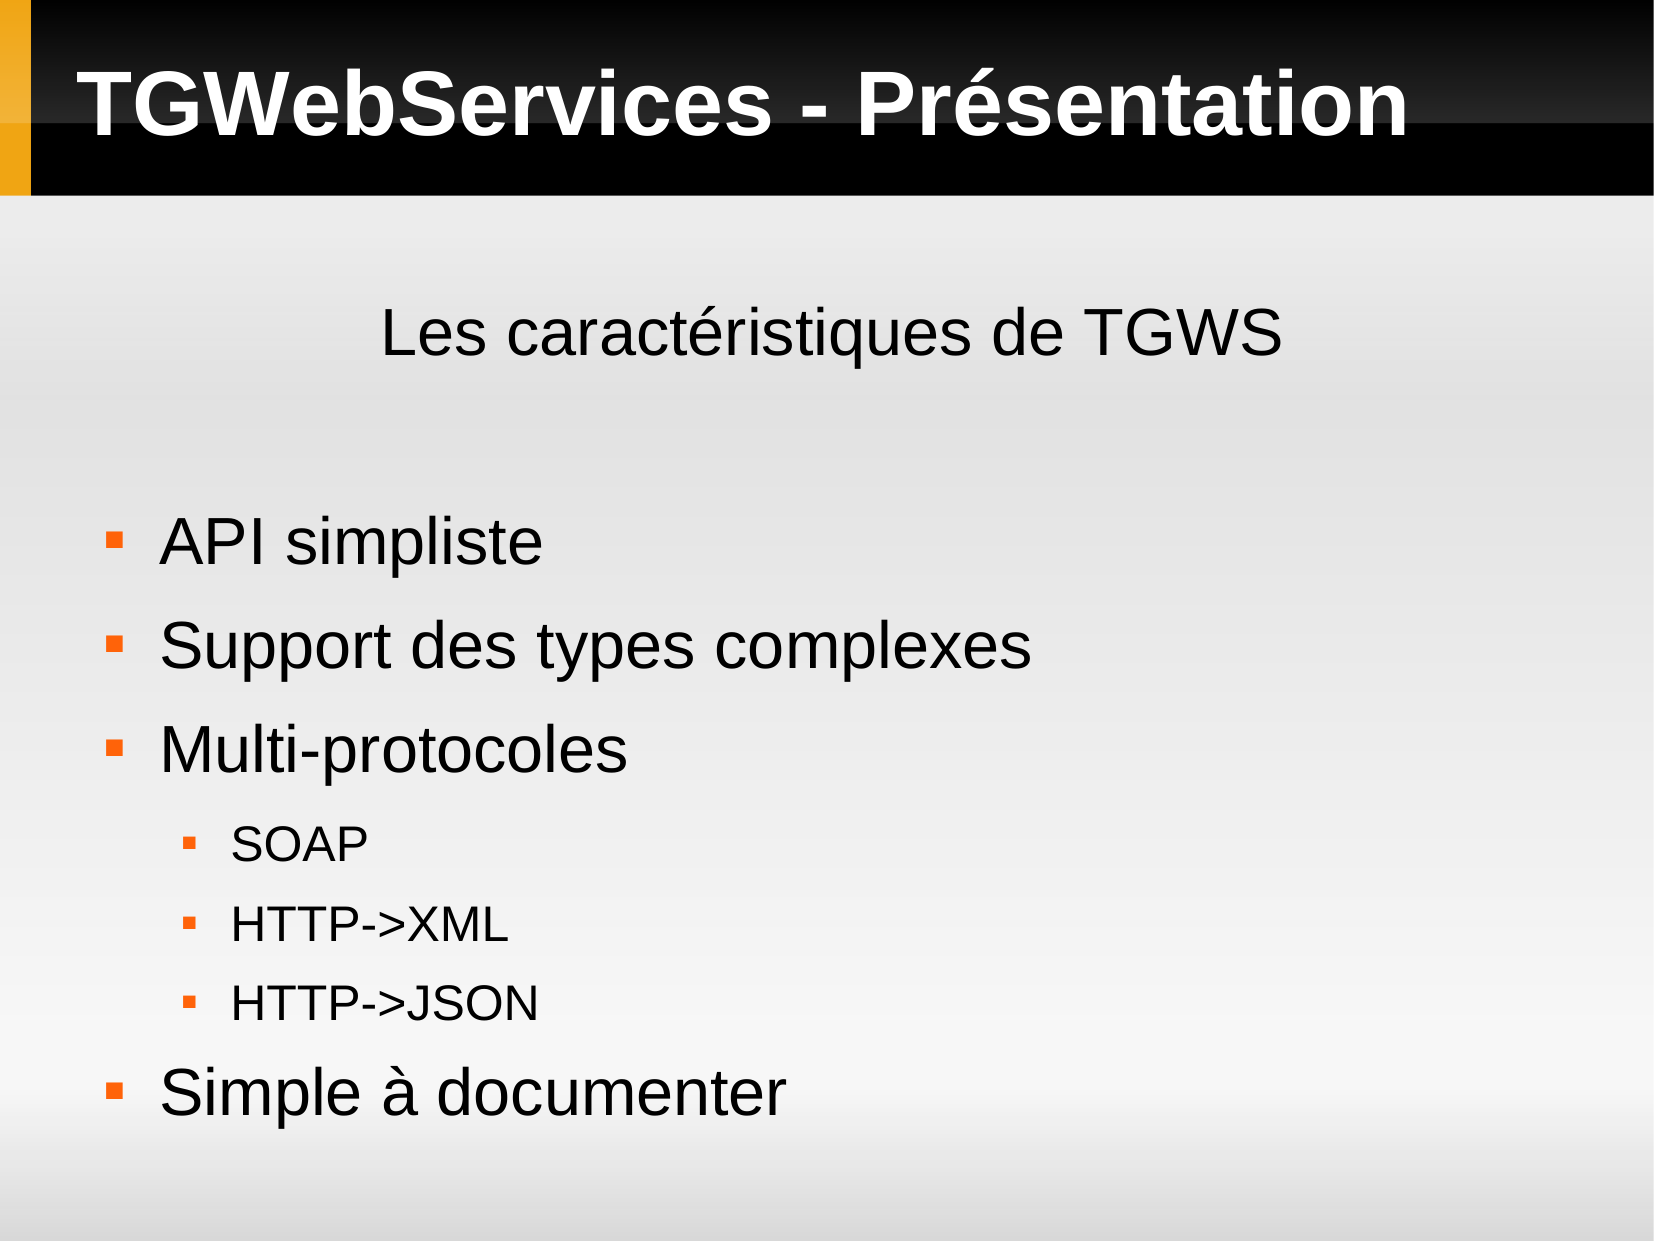

# TGWebServices - Présentation
Les caractéristiques de TGWS
API simpliste
Support des types complexes
Multi-protocoles
SOAP
HTTP->XML
HTTP->JSON
Simple à documenter